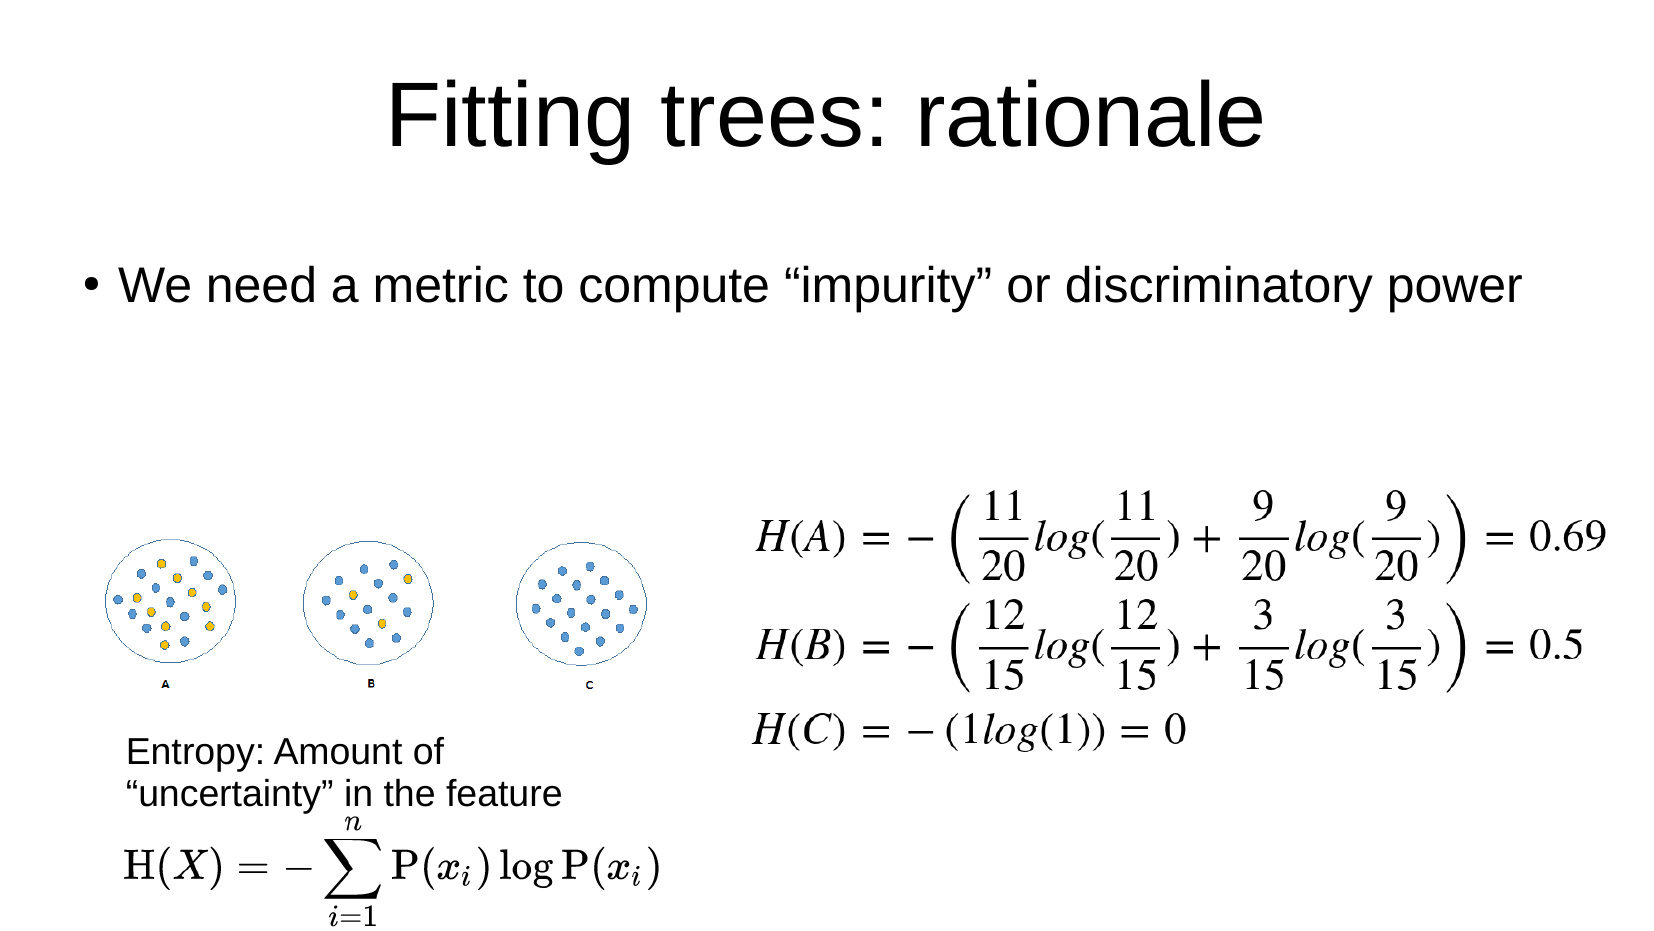

# Fitting trees: rationale
We need a metric to compute “impurity” or discriminatory power
Entropy: Amount of “uncertainty” in the feature